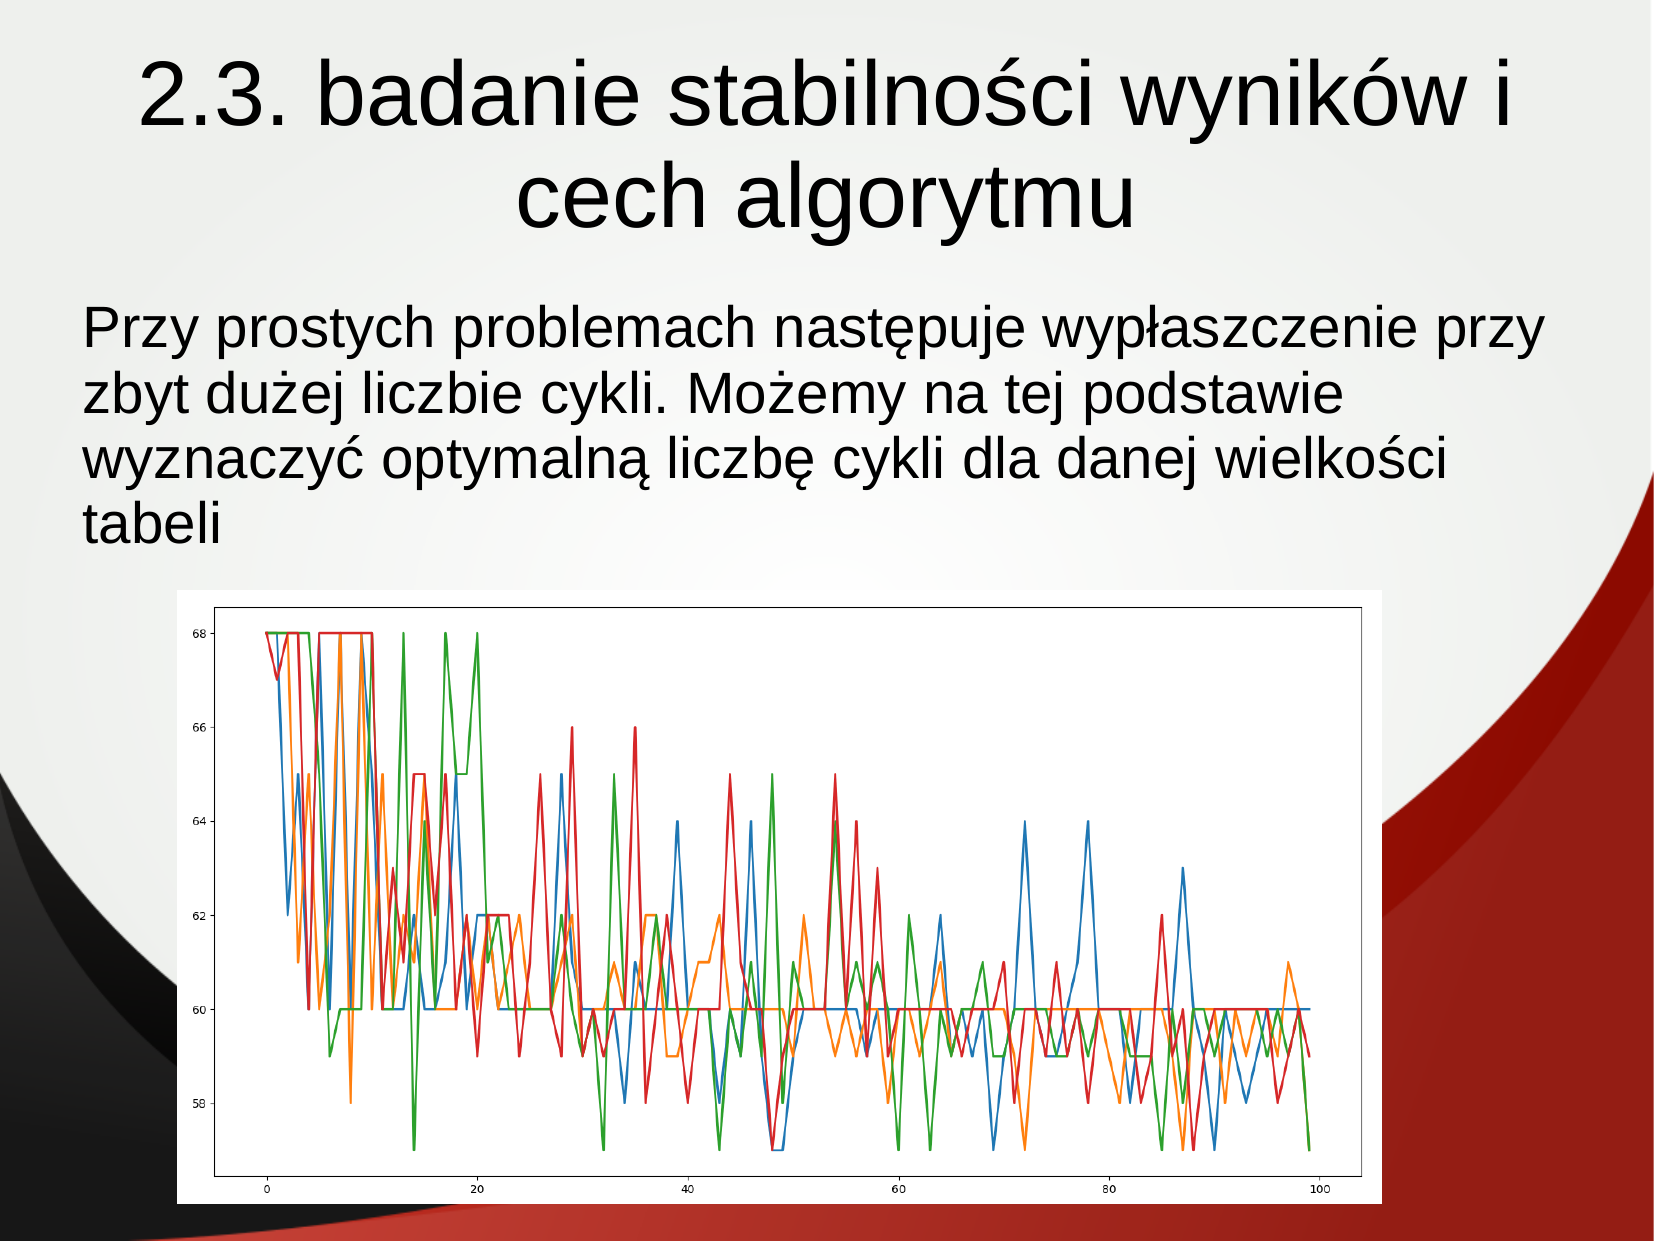

# 2.3. badanie stabilności wyników i cech algorytmu
Przy prostych problemach następuje wypłaszczenie przy zbyt dużej liczbie cykli. Możemy na tej podstawie wyznaczyć optymalną liczbę cykli dla danej wielkości tabeli